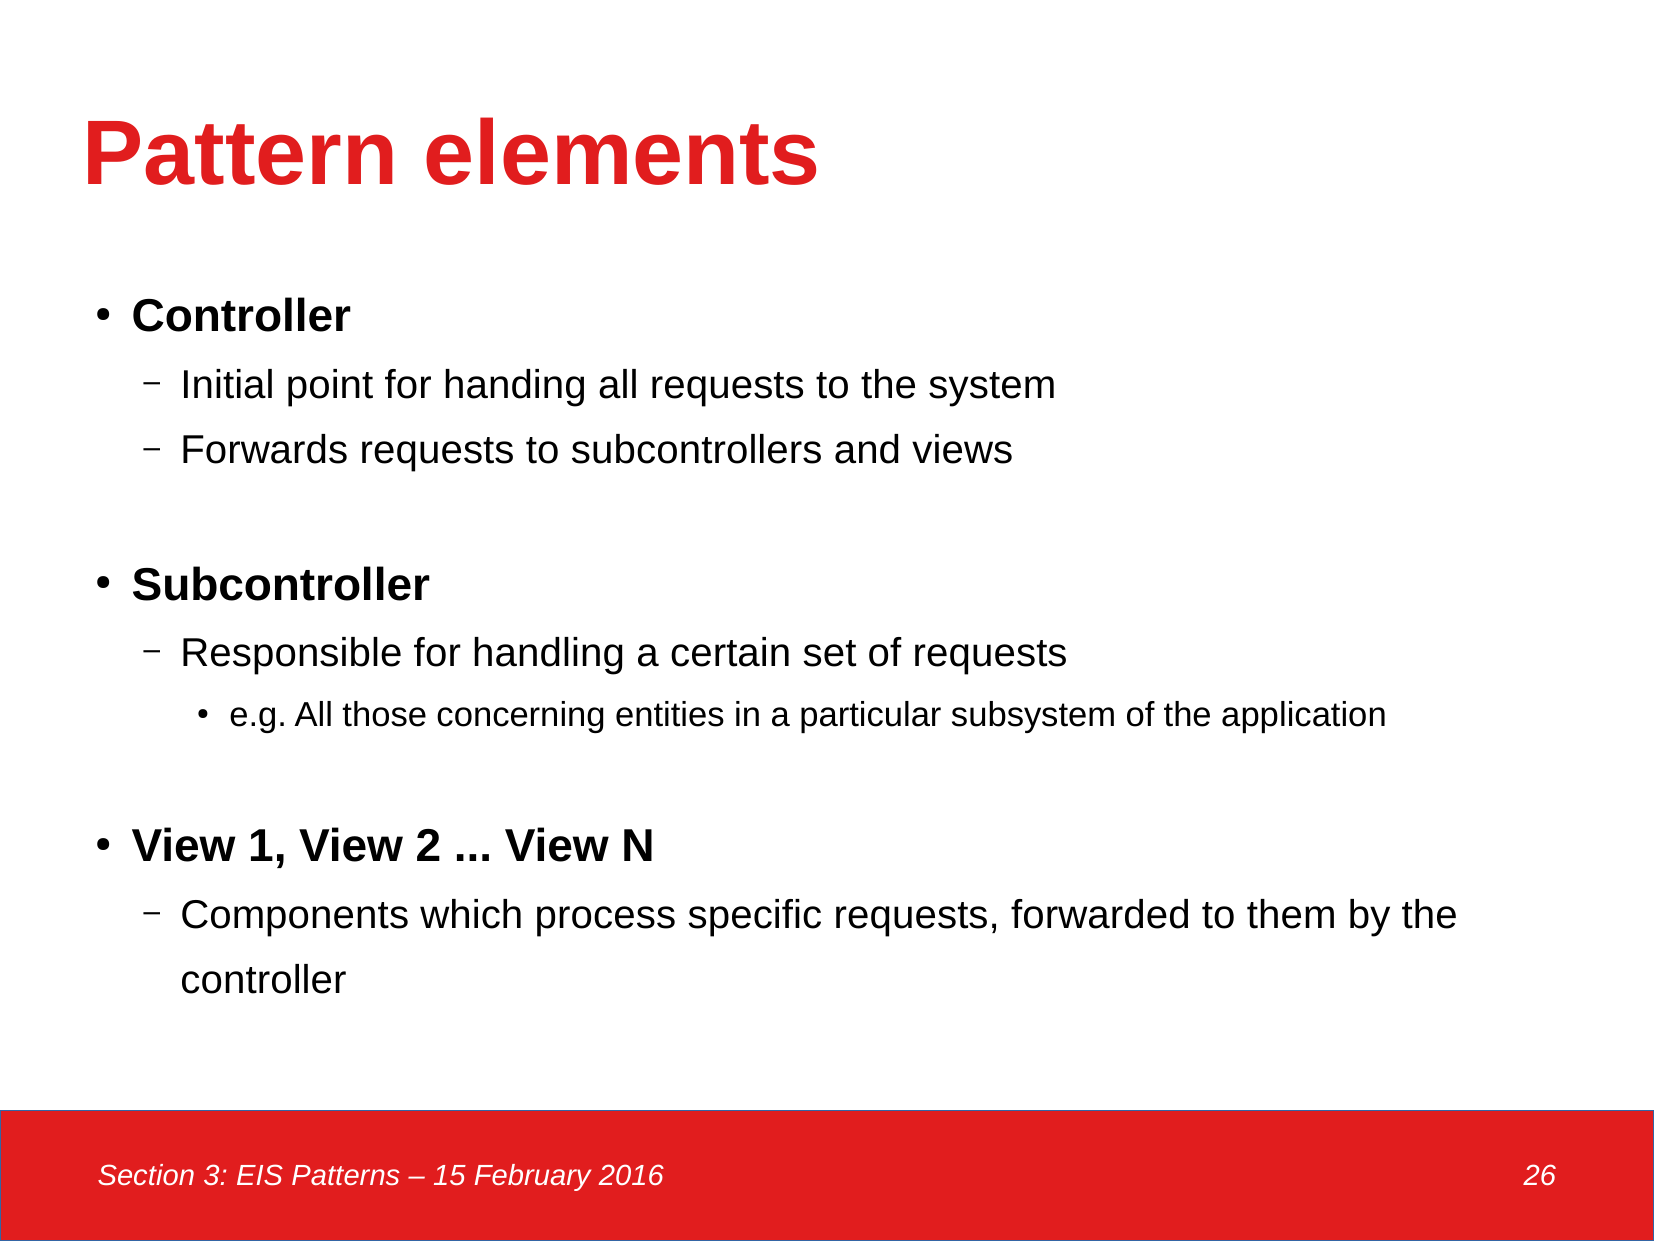

# Pattern elements
Controller
Initial point for handing all requests to the system
Forwards requests to subcontrollers and views
Subcontroller
Responsible for handling a certain set of requests
e.g. All those concerning entities in a particular subsystem of the application
View 1, View 2 ... View N
Components which process specific requests, forwarded to them by the controller